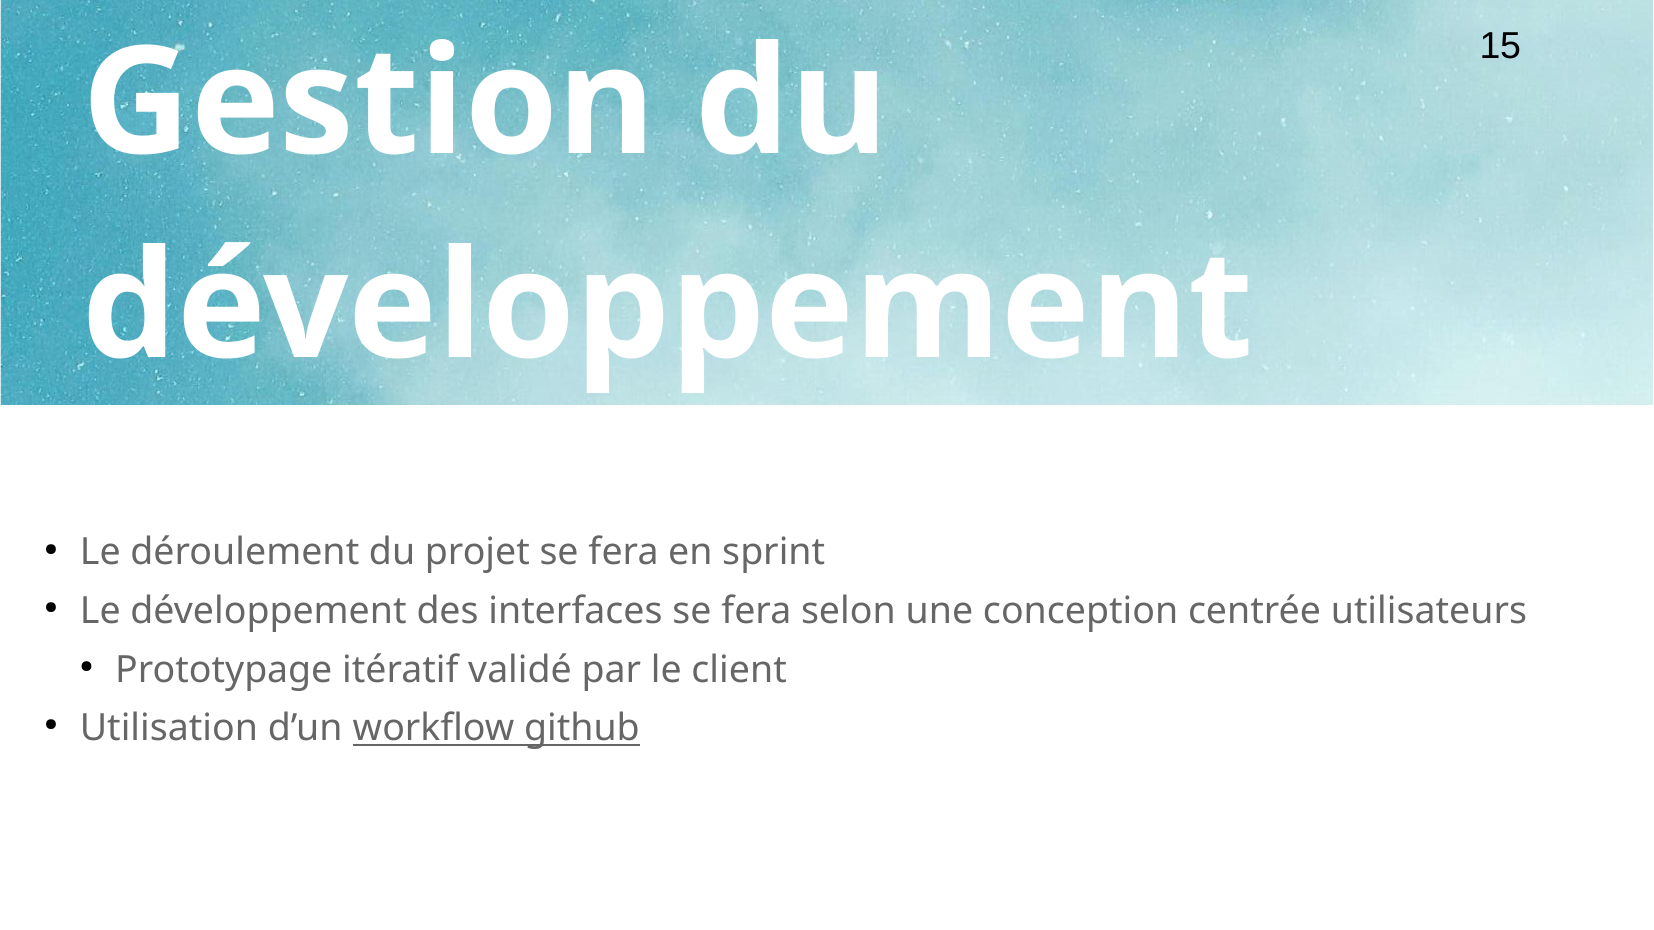

# Gestion du développement
Le déroulement du projet se fera en sprint
Le développement des interfaces se fera selon une conception centrée utilisateurs
Prototypage itératif validé par le client
Utilisation d’un workflow github